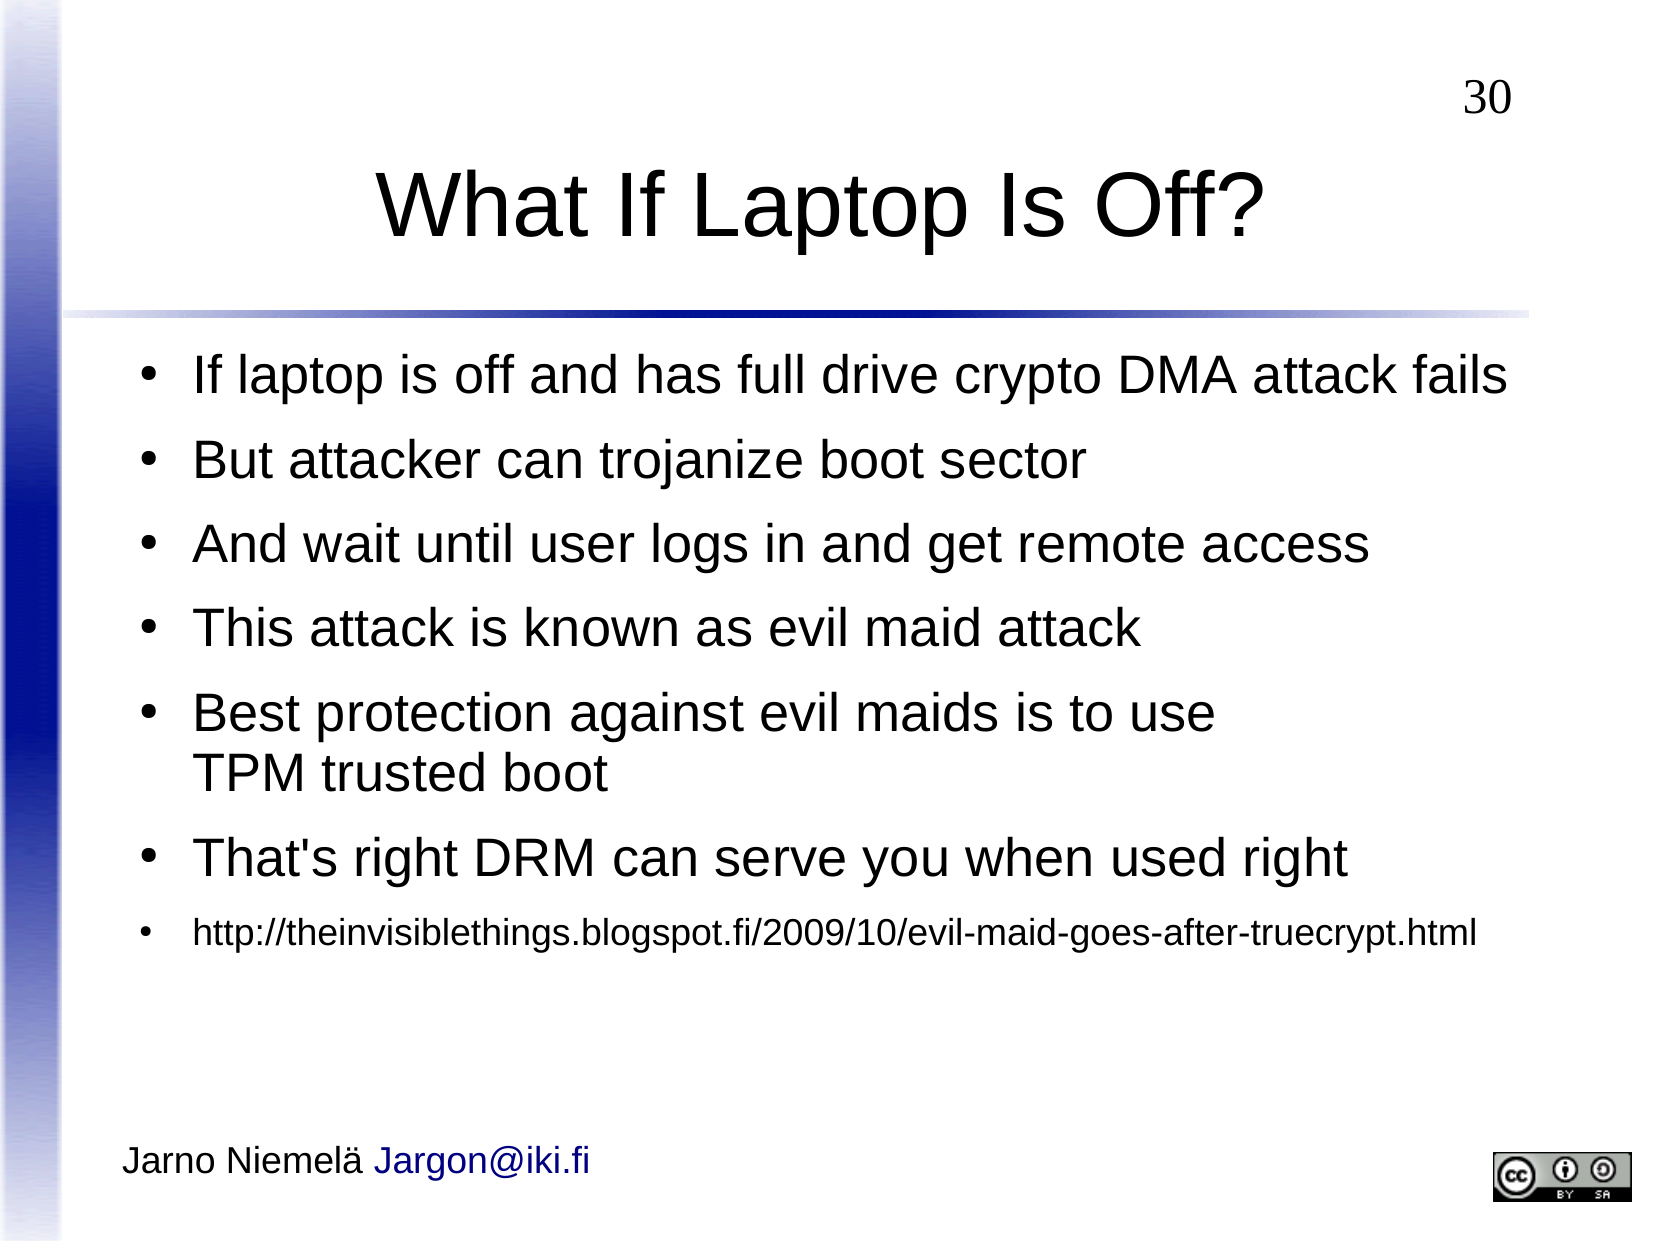

# What If Laptop Is Off?
If laptop is off and has full drive crypto DMA attack fails
But attacker can trojanize boot sector
And wait until user logs in and get remote access
This attack is known as evil maid attack
Best protection against evil maids is to use
TPM trusted boot
That's right DRM can serve you when used right
http://theinvisiblethings.blogspot.fi/2009/10/evil-maid-goes-after-truecrypt.html